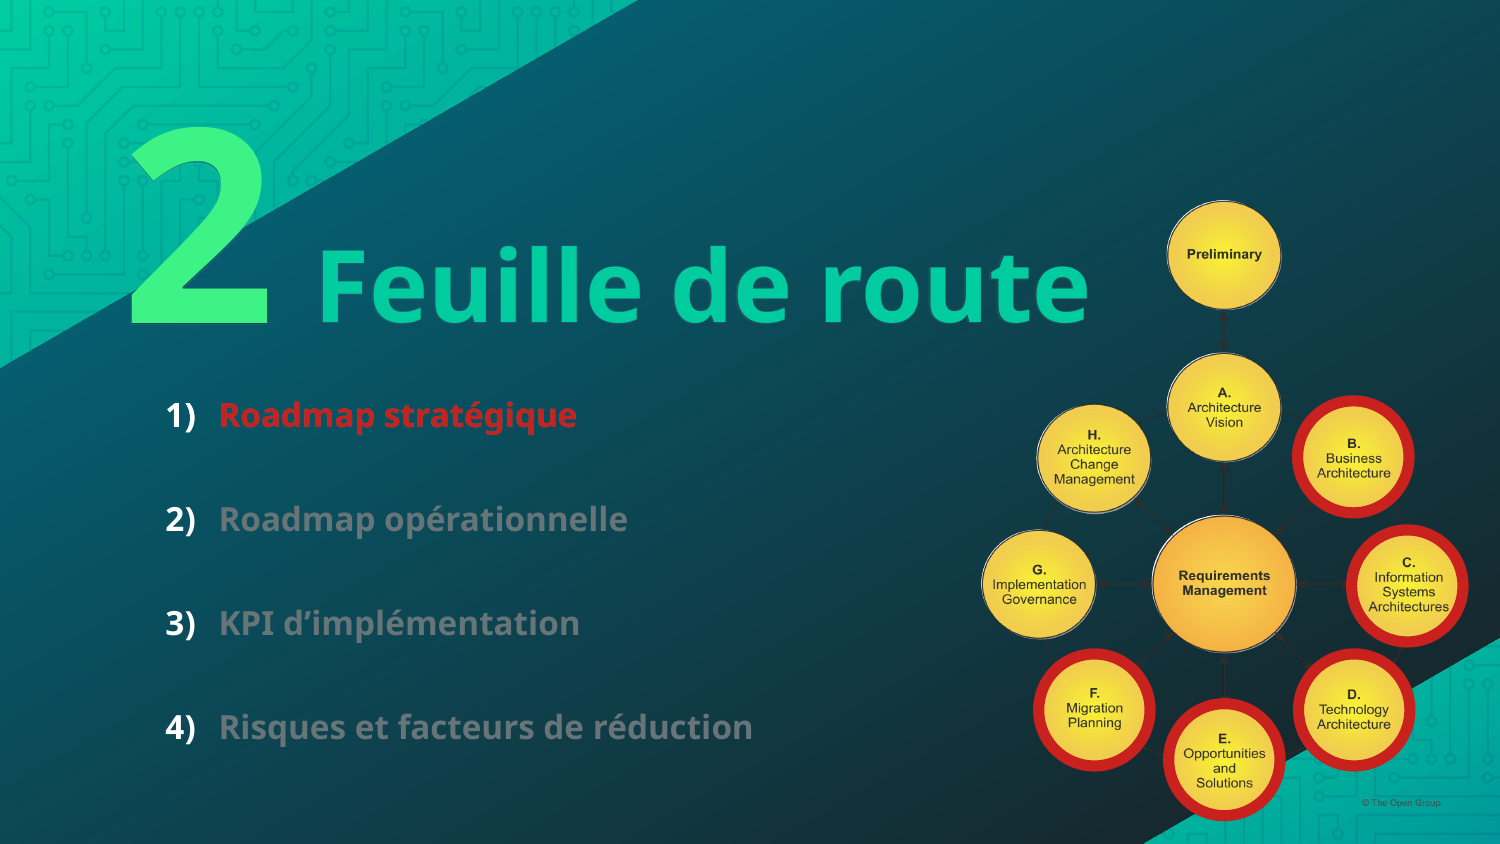

Feuille de route
2
# Roadmap stratégique
Roadmap opérationnelle
KPI d’implémentation
Risques et facteurs de réduction
Roadmap stratégique